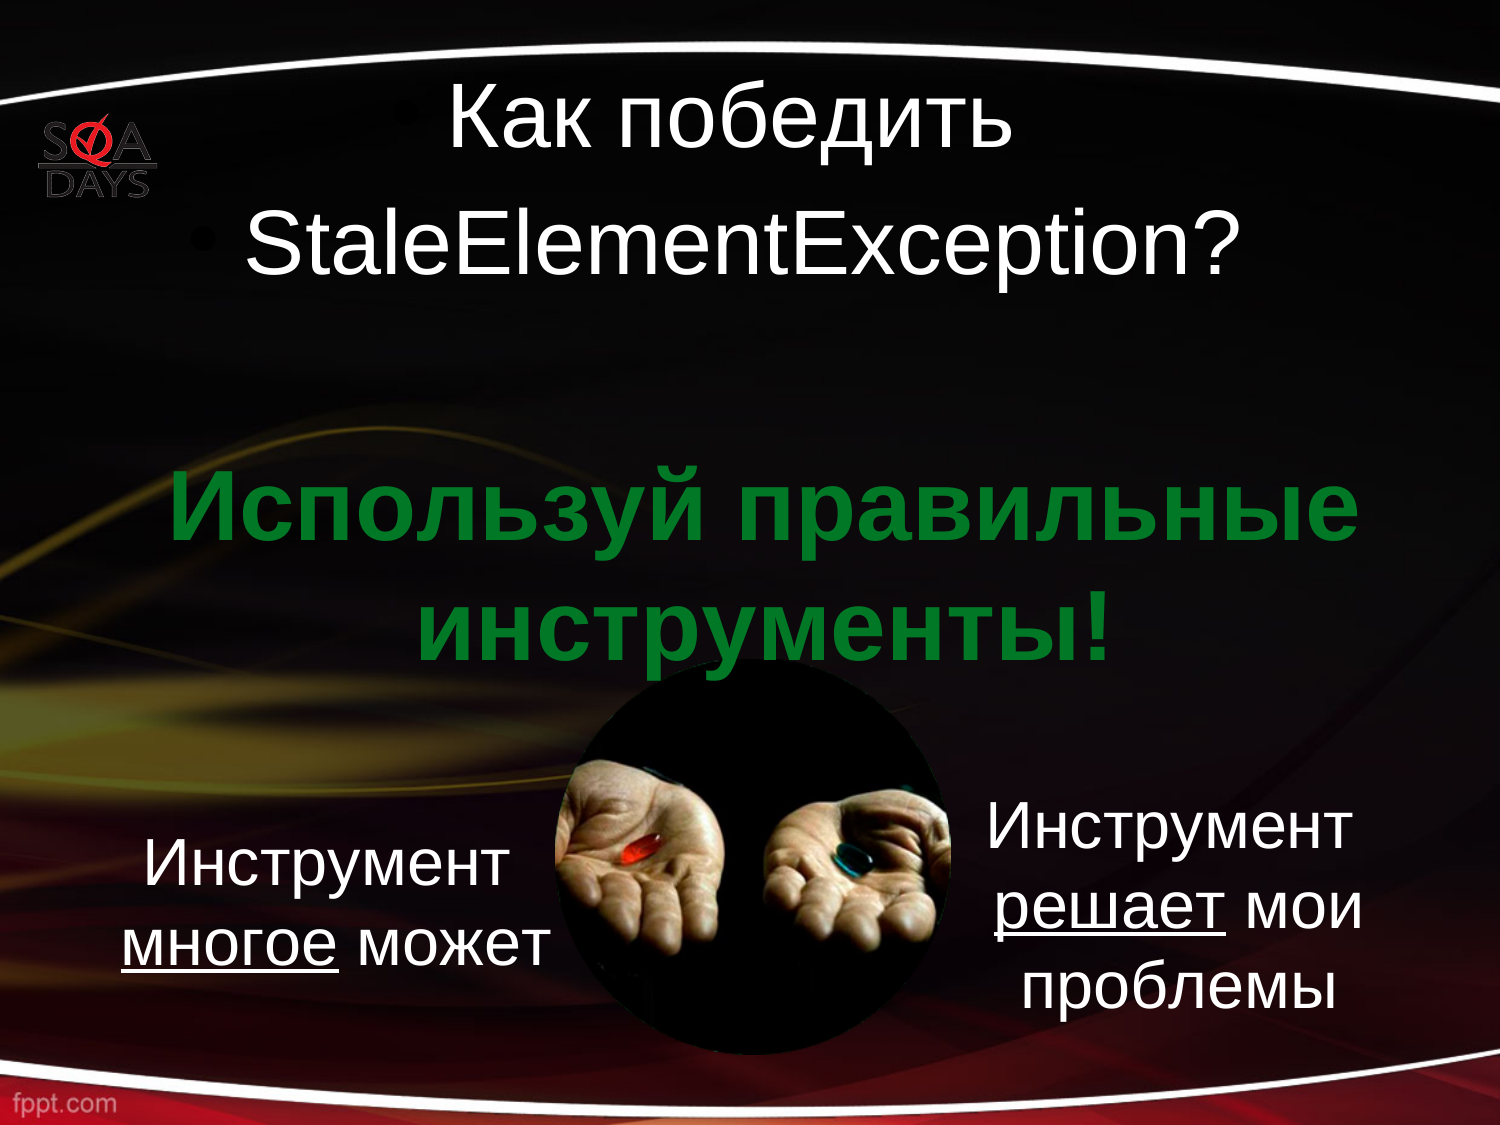

Как победить
StaleElementException?
# Используй правильные инструменты!
Инструмент
решает мои проблемы
Инструмент
многое может